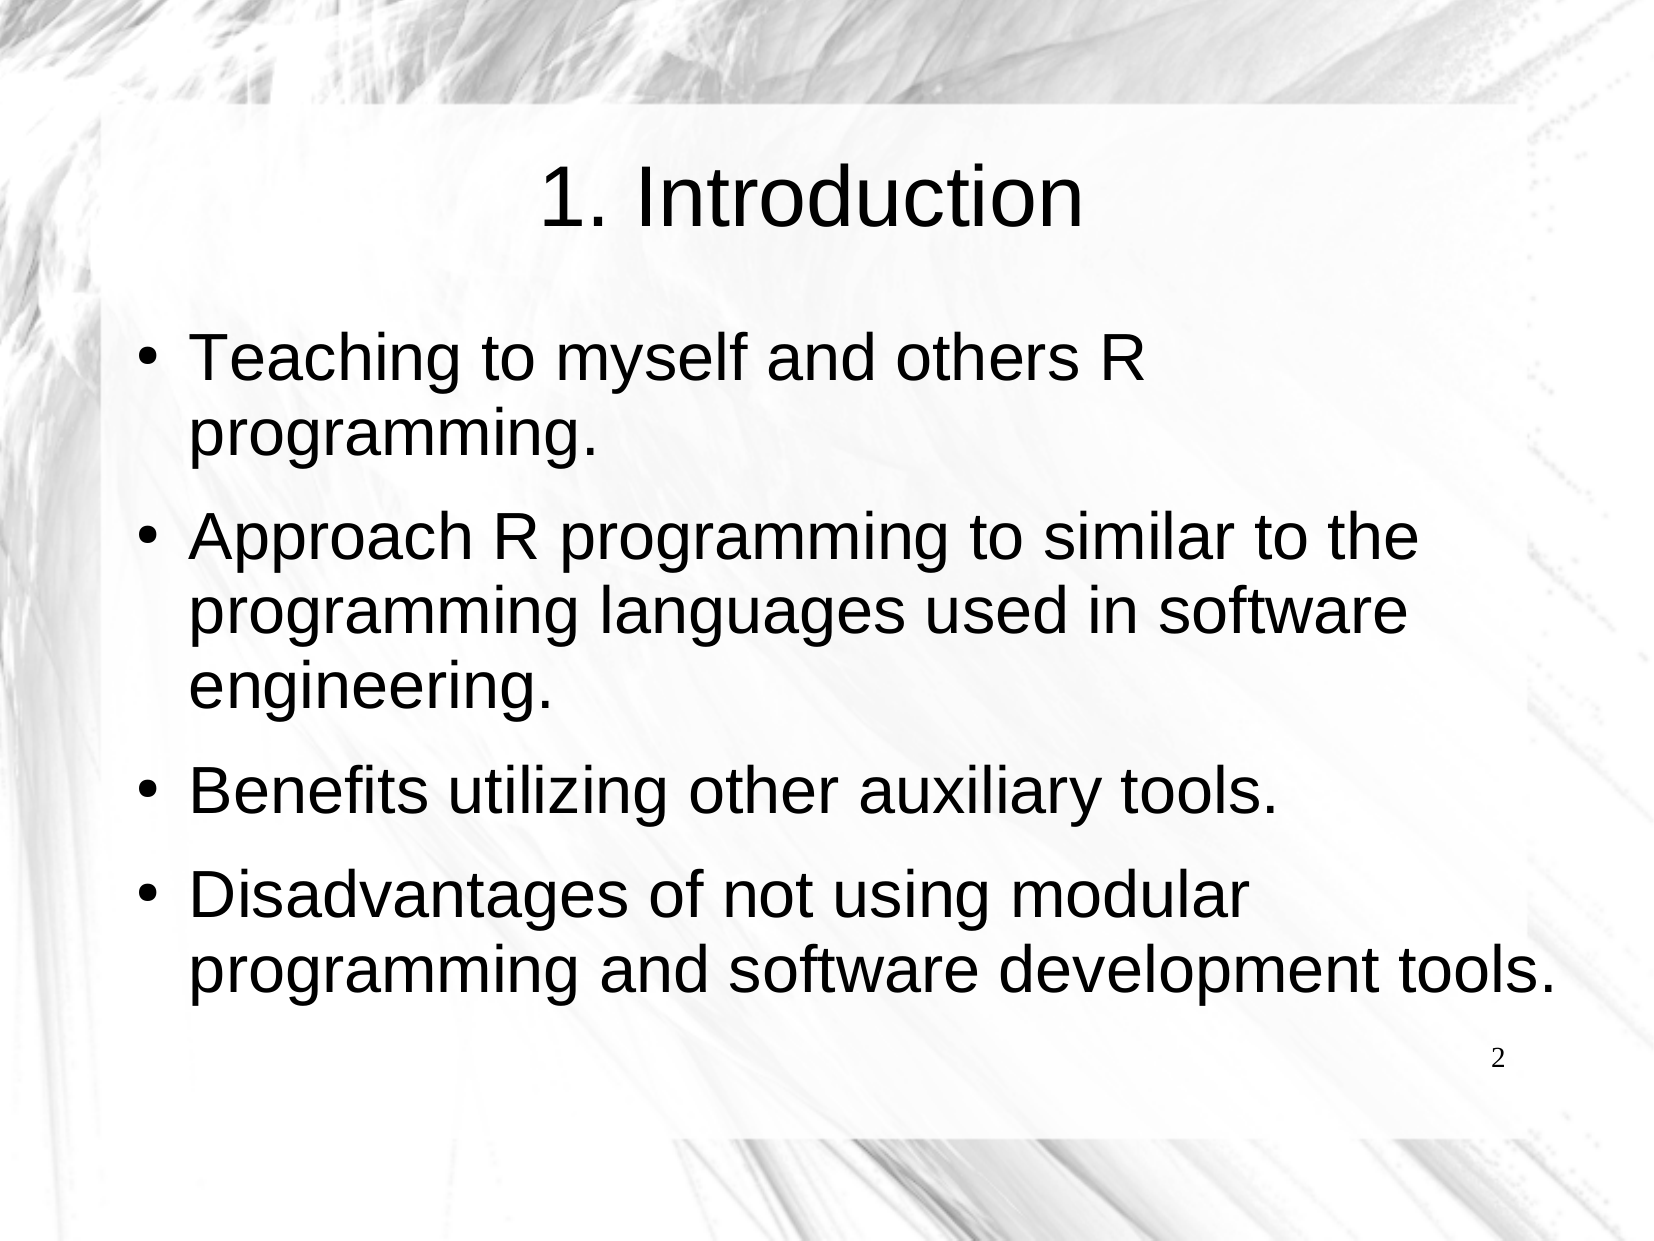

# 1. Introduction
Teaching to myself and others R programming.
Approach R programming to similar to the programming languages used in software engineering.
Benefits utilizing other auxiliary tools.
Disadvantages of not using modular programming and software development tools.
2